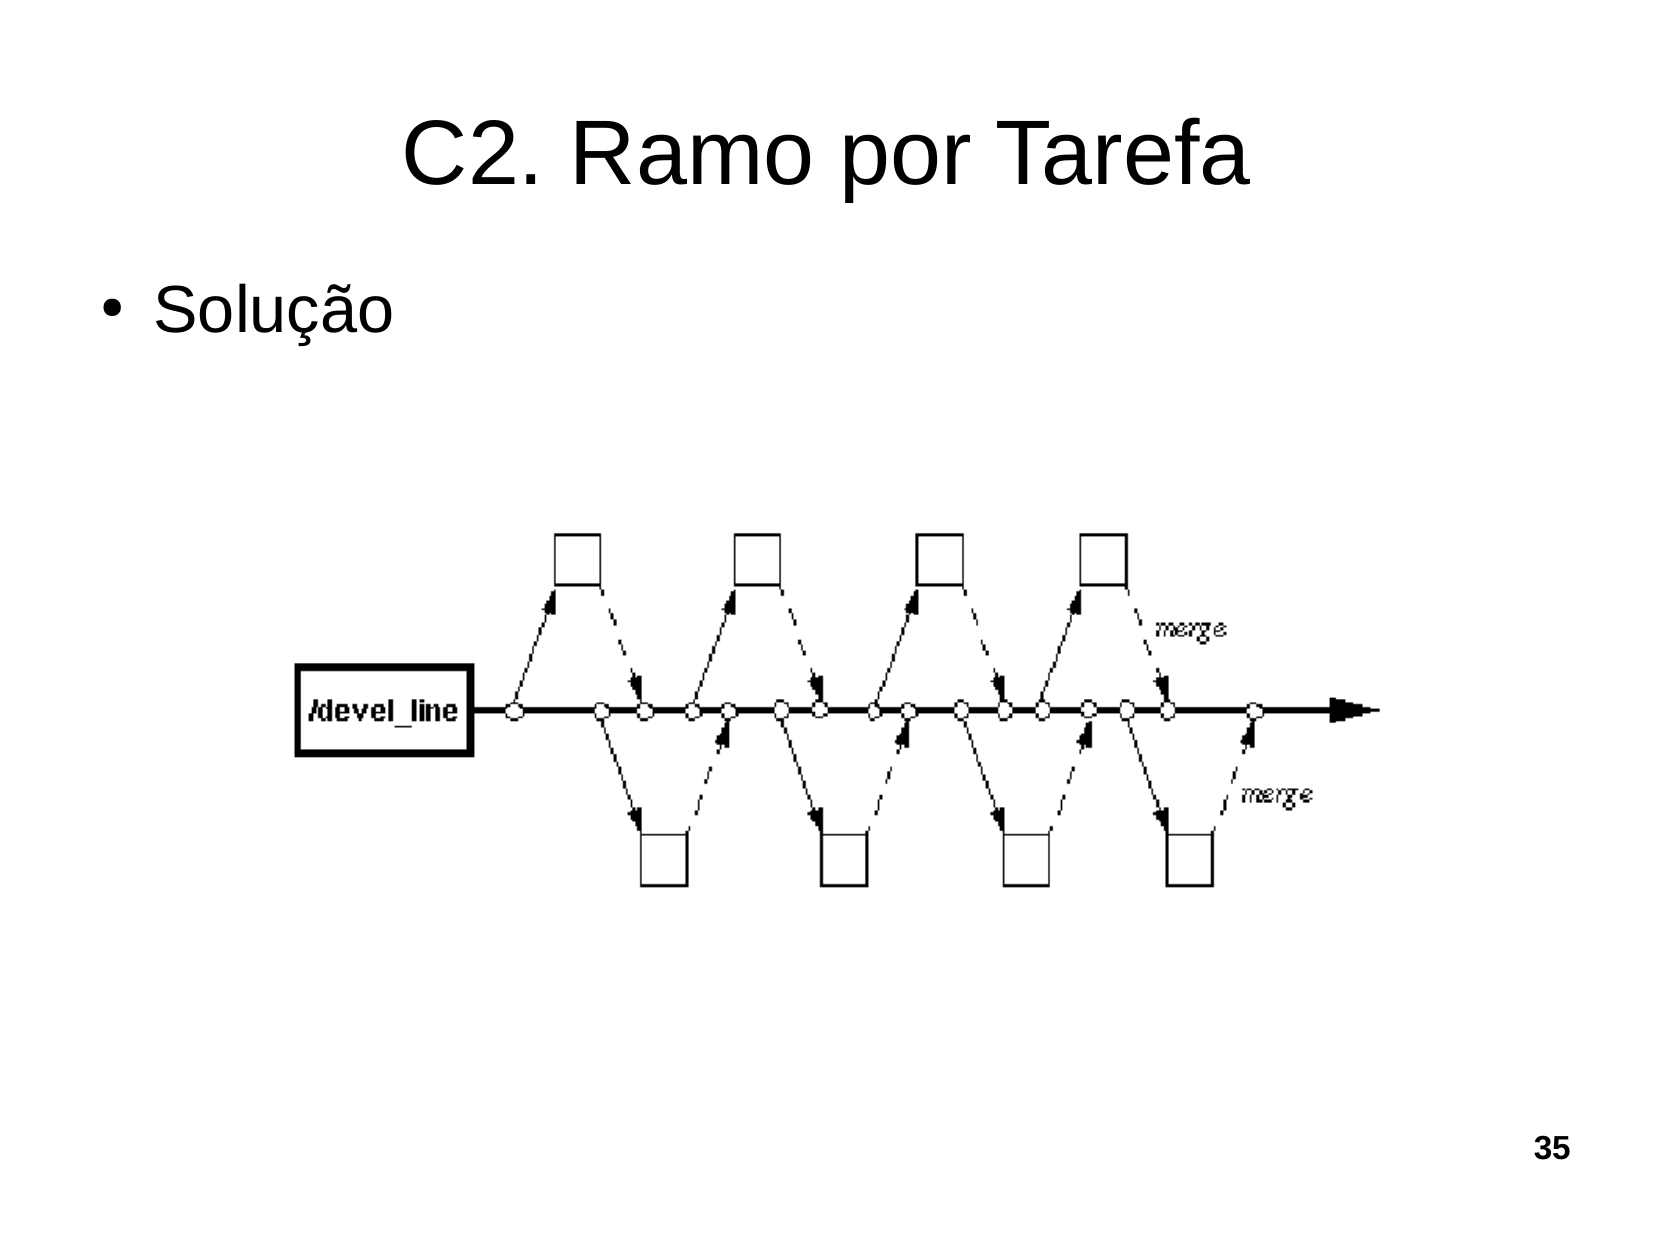

# C2. Ramo por Tarefa
Solução
35